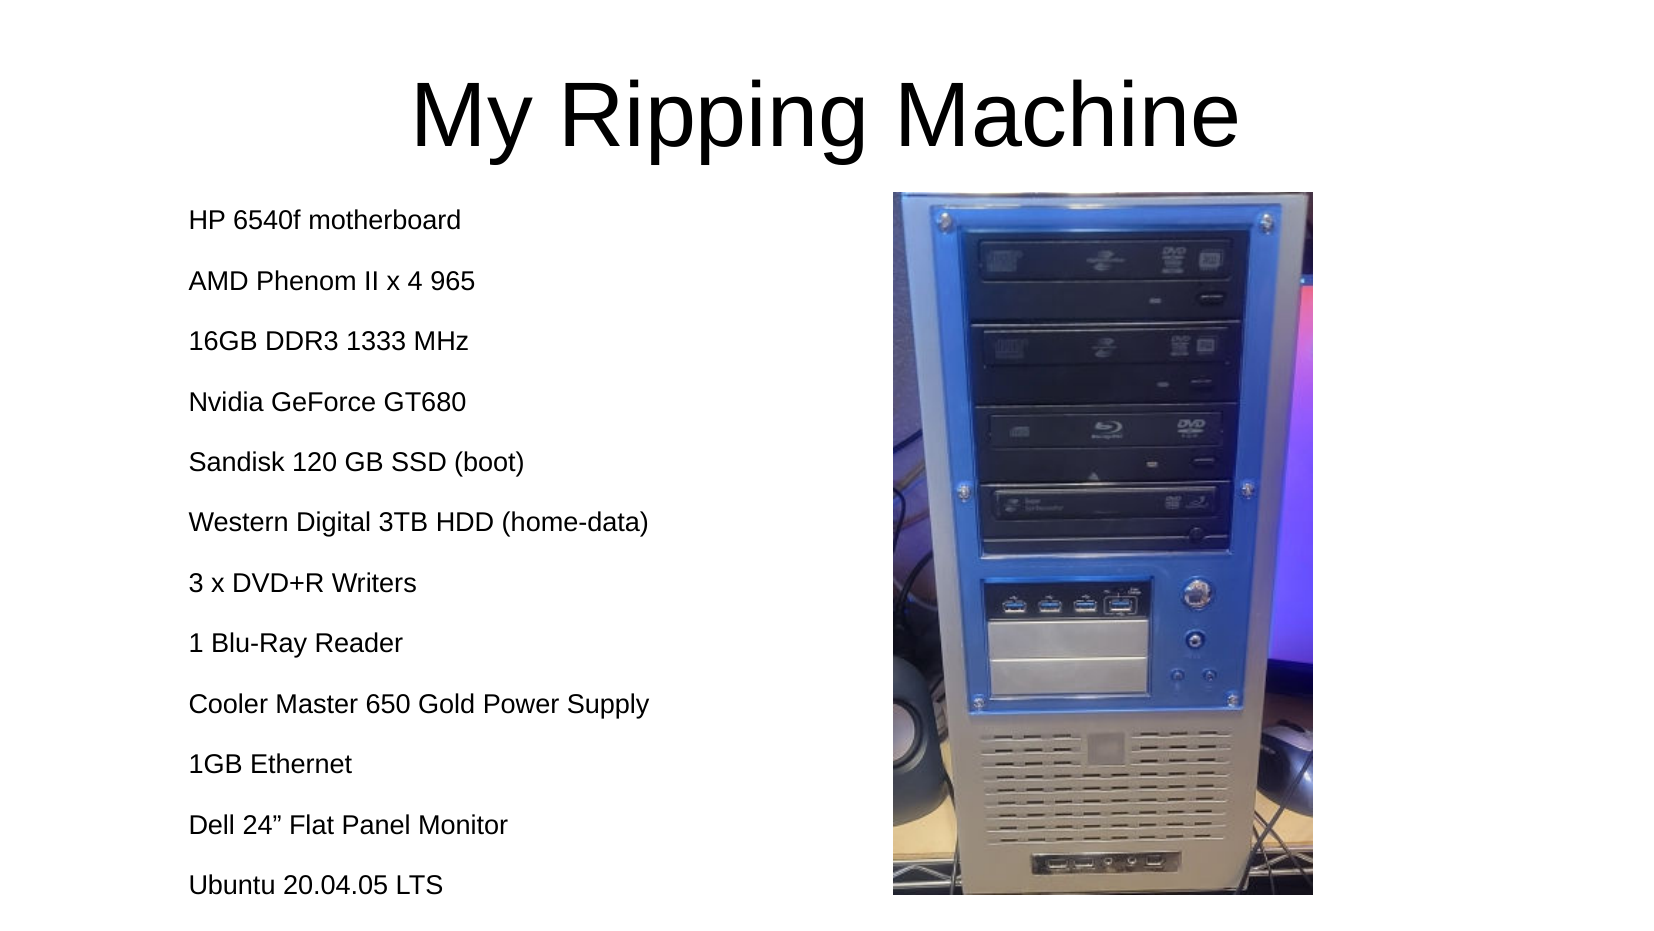

# My Ripping Machine
| HP 6540f motherboard AMD Phenom II x 4 965 16GB DDR3 1333 MHz Nvidia GeForce GT680 Sandisk 120 GB SSD (boot) Western Digital 3TB HDD (home-data) 3 x DVD+R Writers 1 Blu-Ray Reader Cooler Master 650 Gold Power Supply 1GB Ethernet Dell 24” Flat Panel Monitor Ubuntu 20.04.05 LTS |
| --- |